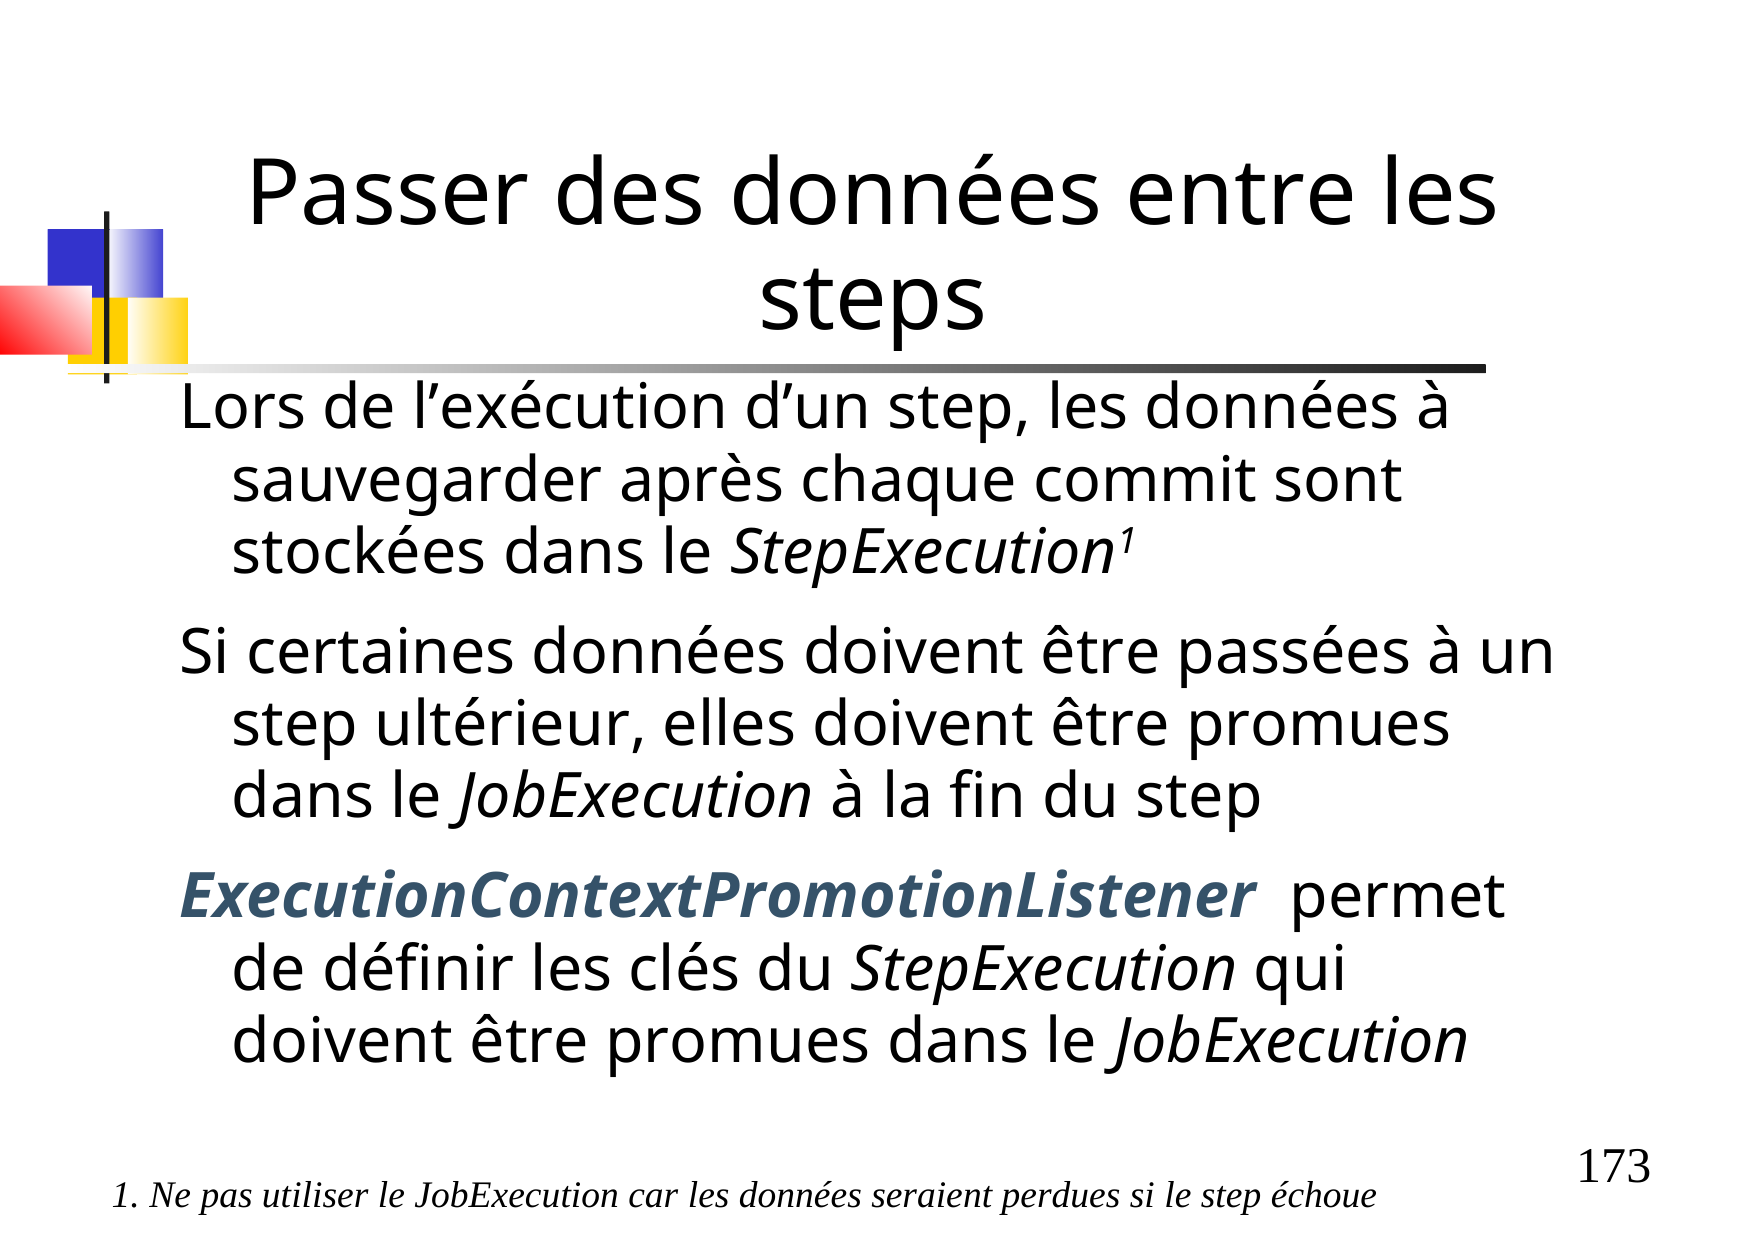

# Passer des données entre les steps
Lors de l’exécution d’un step, les données à sauvegarder après chaque commit sont stockées dans le StepExecution1
Si certaines données doivent être passées à un step ultérieur, elles doivent être promues dans le JobExecution à la fin du step
ExecutionContextPromotionListener permet de définir les clés du StepExecution qui doivent être promues dans le JobExecution
1. Ne pas utiliser le JobExecution car les données seraient perdues si le step échoue